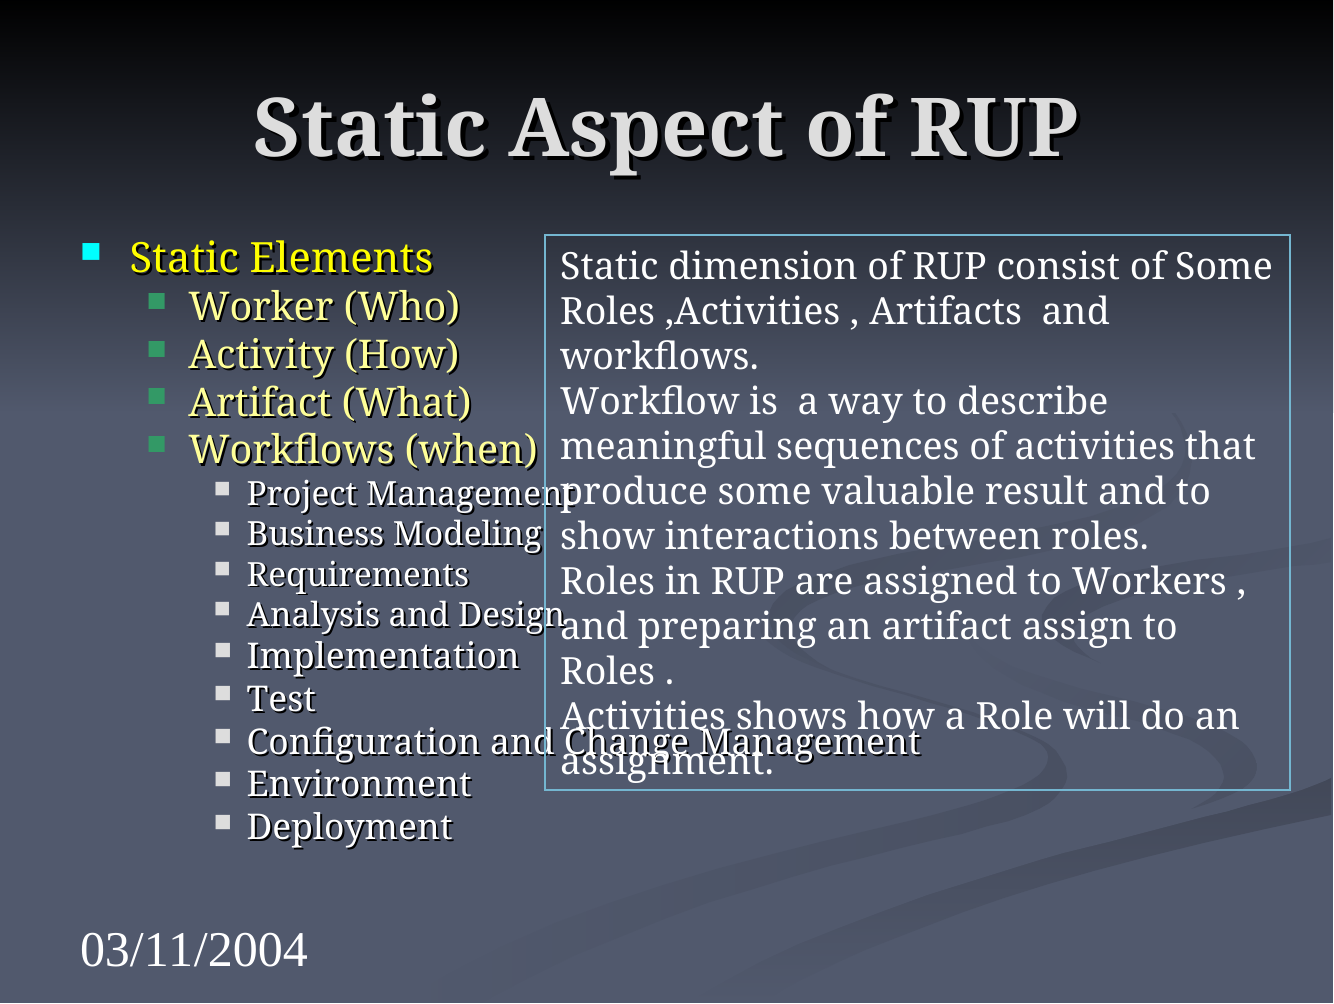

# Static Aspect of RUP
Static Elements
Worker (Who)
Activity (How)
Artifact (What)
Workflows (when)
Project Management
Business Modeling
Requirements
Analysis and Design
Implementation
Test
Configuration and Change Management
Environment
Deployment
Static dimension of RUP consist of Some Roles ,Activities , Artifacts and workflows.
Workflow is a way to describe meaningful sequences of activities that produce some valuable result and to show interactions between roles.
Roles in RUP are assigned to Workers , and preparing an artifact assign to Roles .
Activities shows how a Role will do an assignment.
03/11/2004